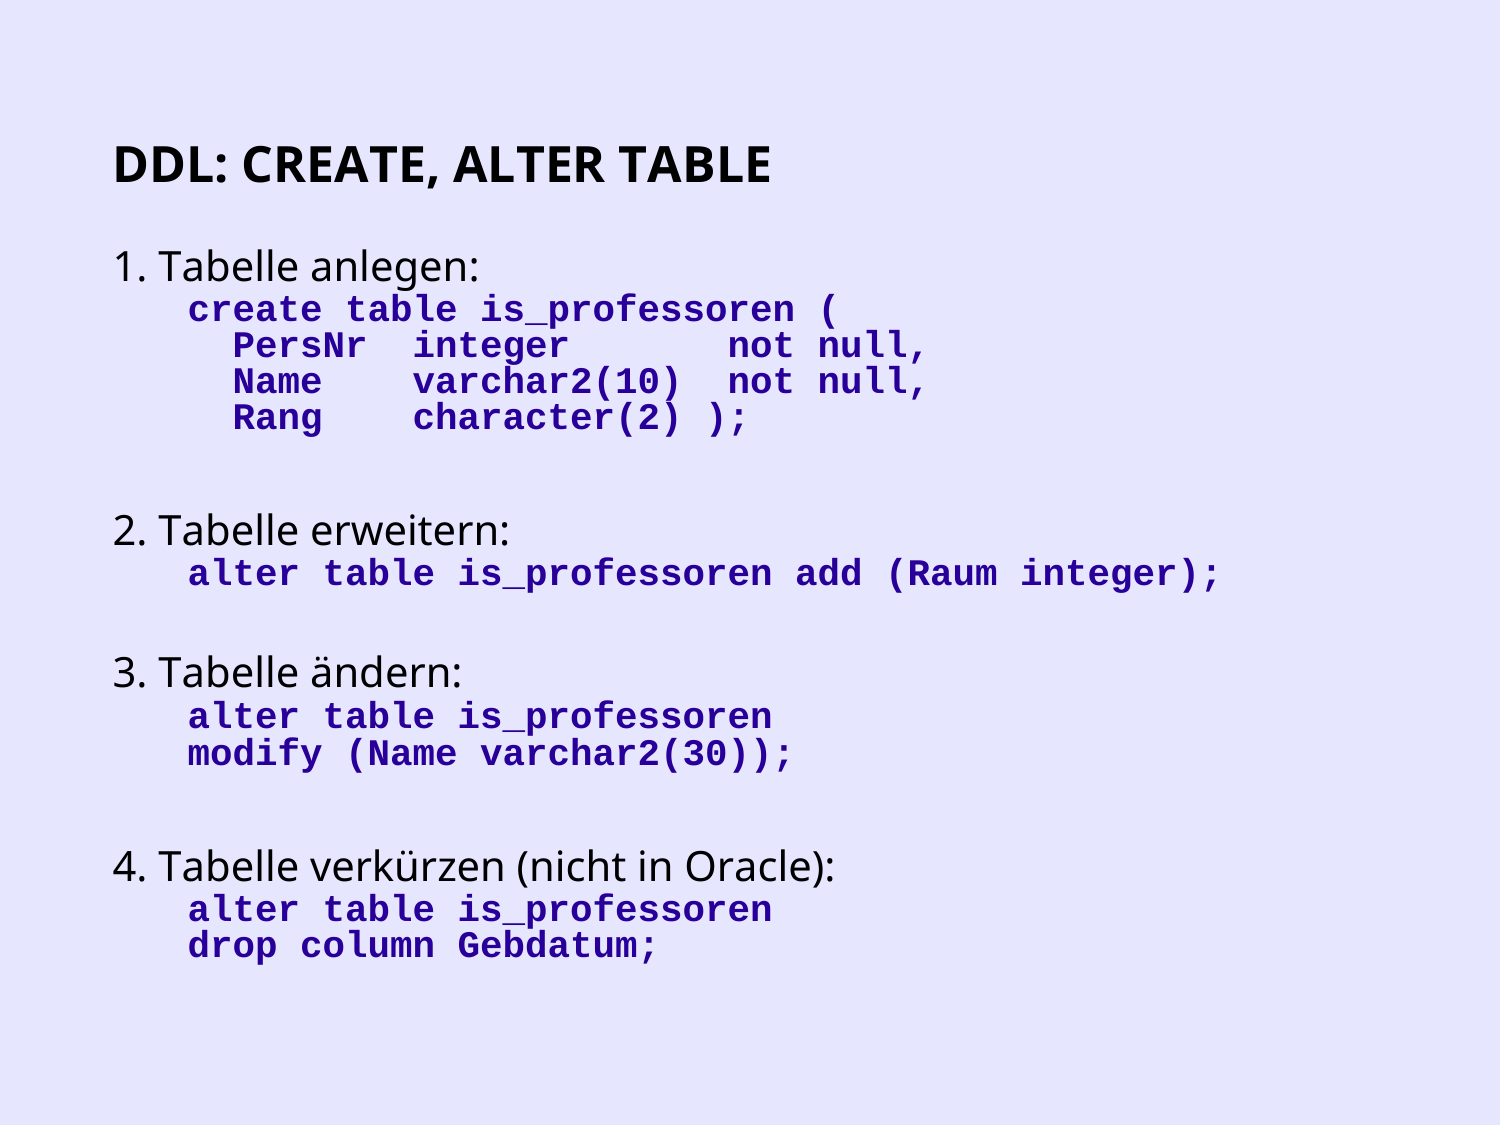

# DDL: CREATE, ALTER TABLE
1. Tabelle anlegen:
create table is_professoren (
 PersNr integer not null,
 Name varchar2(10) not null,
 Rang character(2) );
2. Tabelle erweitern:
alter table is_professoren add (Raum integer);
3. Tabelle ändern:
alter table is_professoren
modify (Name varchar2(30));
4. Tabelle verkürzen (nicht in Oracle):
alter table is_professoren
drop column Gebdatum;